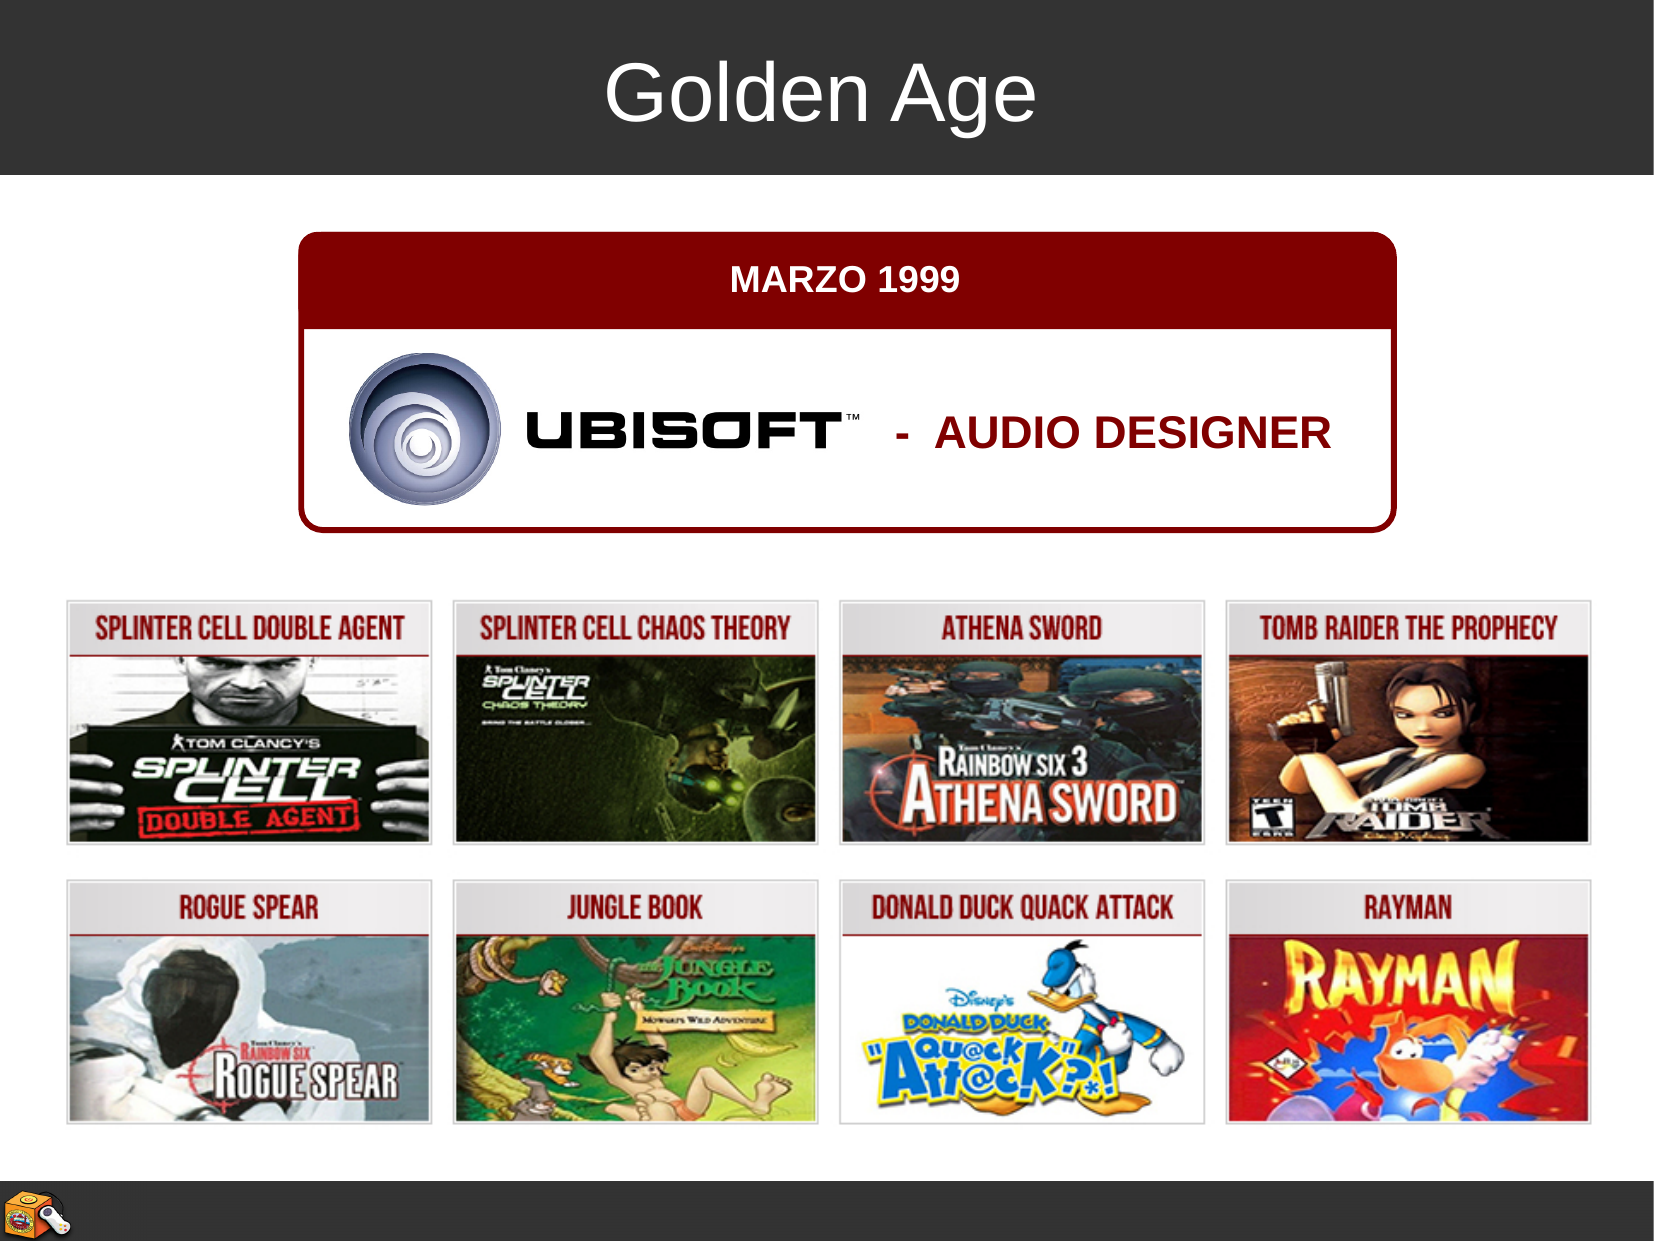

# Golden Age
MARZO 1999
- AUDIO DESIGNER